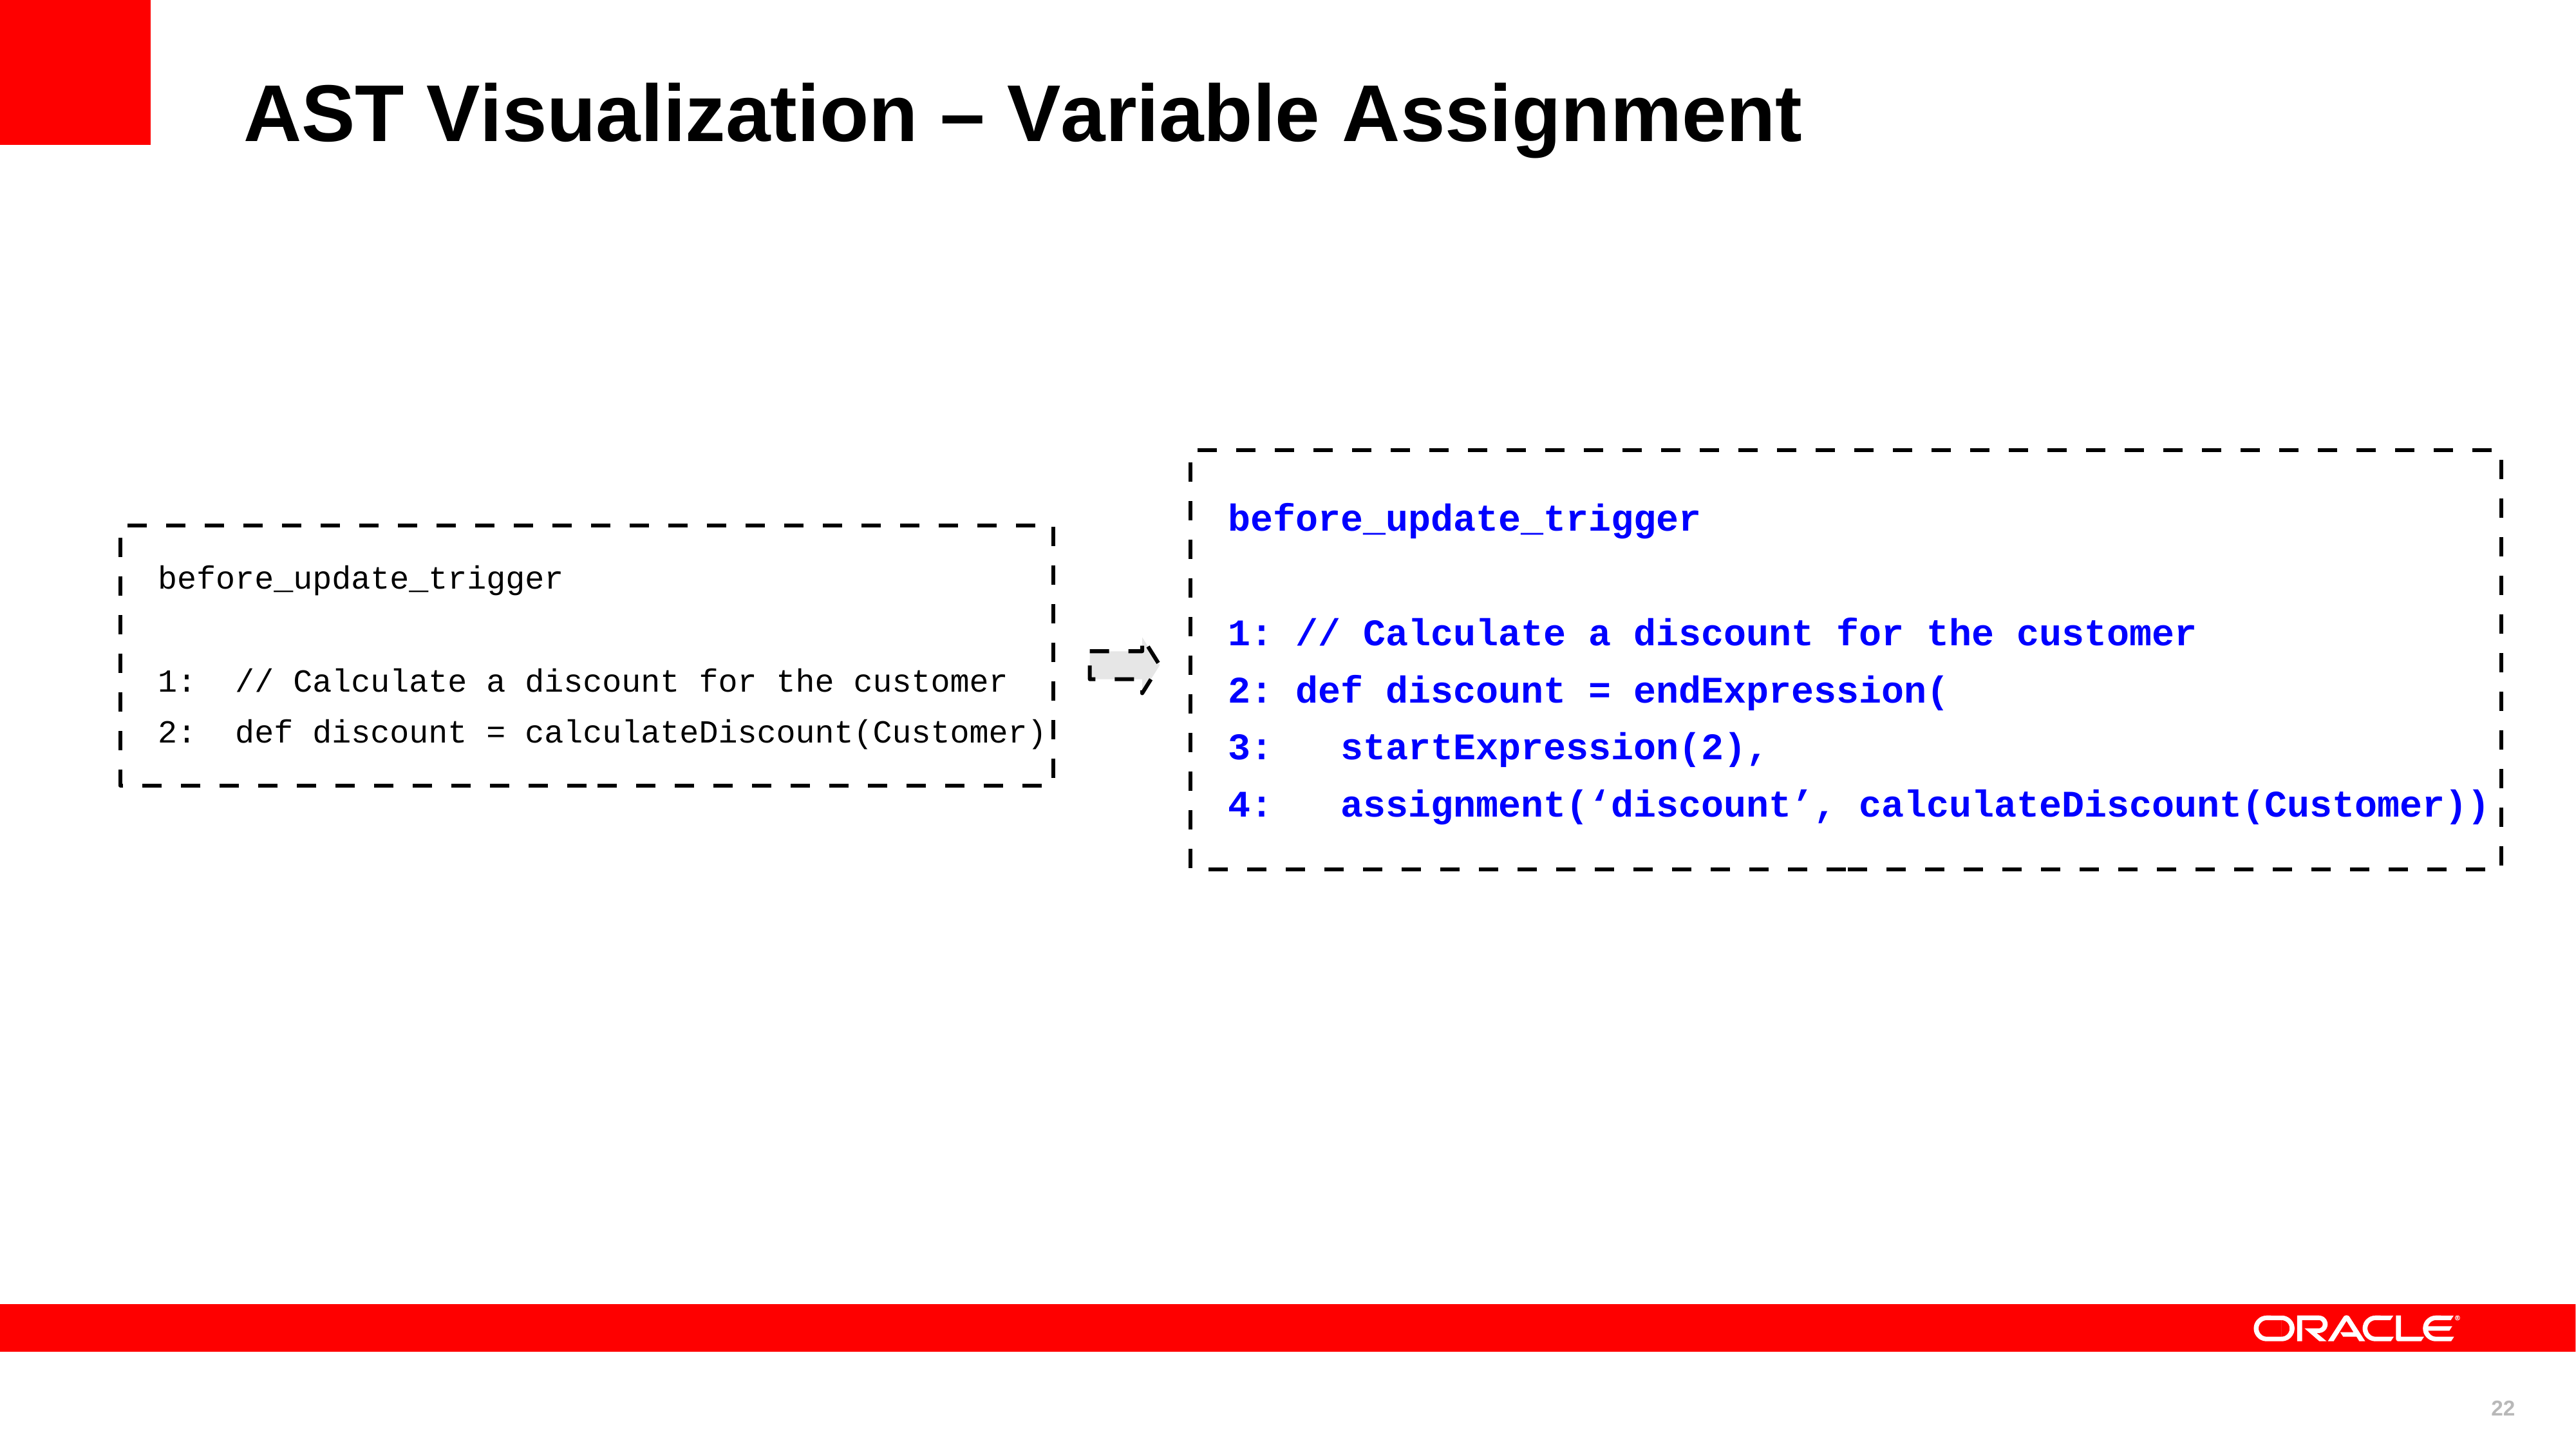

# AST Visualization – Variable Assignment
before_update_trigger
1: // Calculate a discount for the customer
2: def discount = endExpression(
3: startExpression(2),
4: assignment(‘discount’, calculateDiscount(Customer))
before_update_trigger
1: // Calculate a discount for the customer
2: def discount = calculateDiscount(Customer)